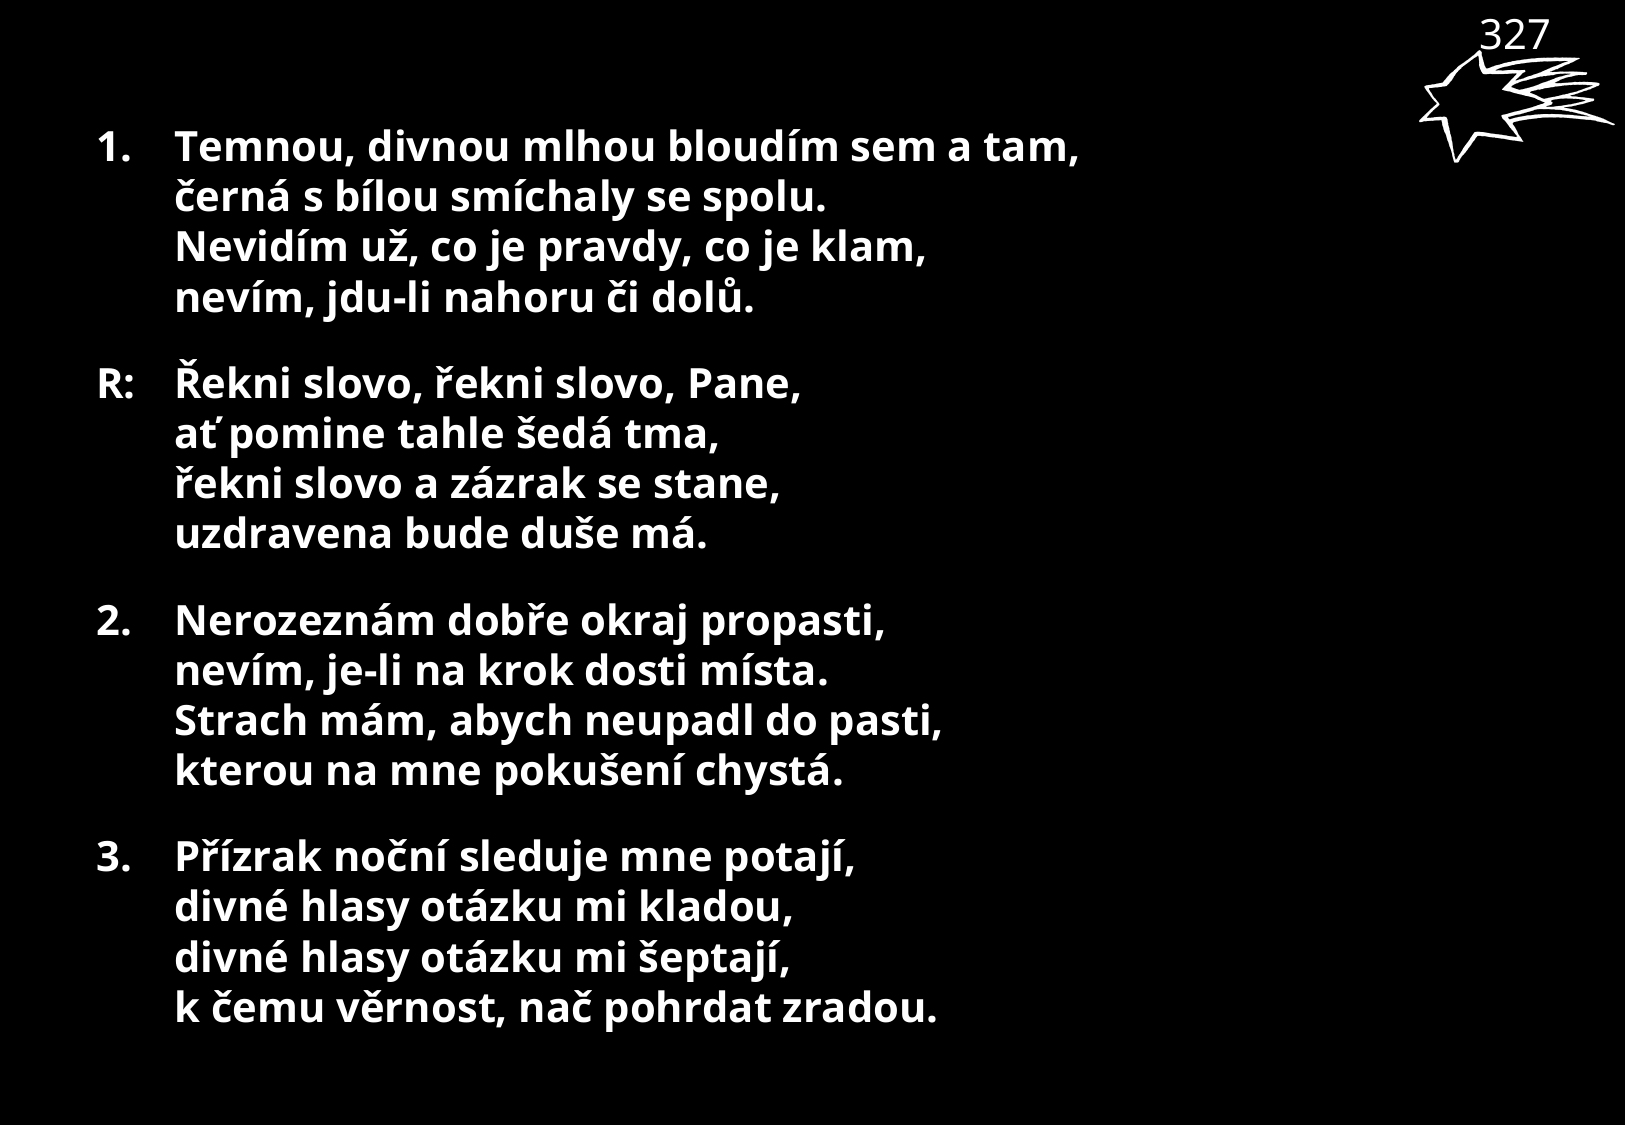

327
# 1. 	Temnou, divnou mlhou bloudím sem a tam, černá s bílou smíchaly se spolu. Nevidím už, co je pravdy, co je klam, nevím, jdu-li nahoru či dolů.
R: 	Řekni slovo, řekni slovo, Pane,
ať pomine tahle šedá tma,
řekni slovo a zázrak se stane,
uzdravena bude duše má.
2. 	Nerozeznám dobře okraj propasti,
nevím, je-li na krok dosti místa.
Strach mám, abych neupadl do pasti,
kterou na mne pokušení chystá.
3. 	Přízrak noční sleduje mne potají,
divné hlasy otázku mi kladou,
divné hlasy otázku mi šeptají,
k čemu věrnost, nač pohrdat zradou.